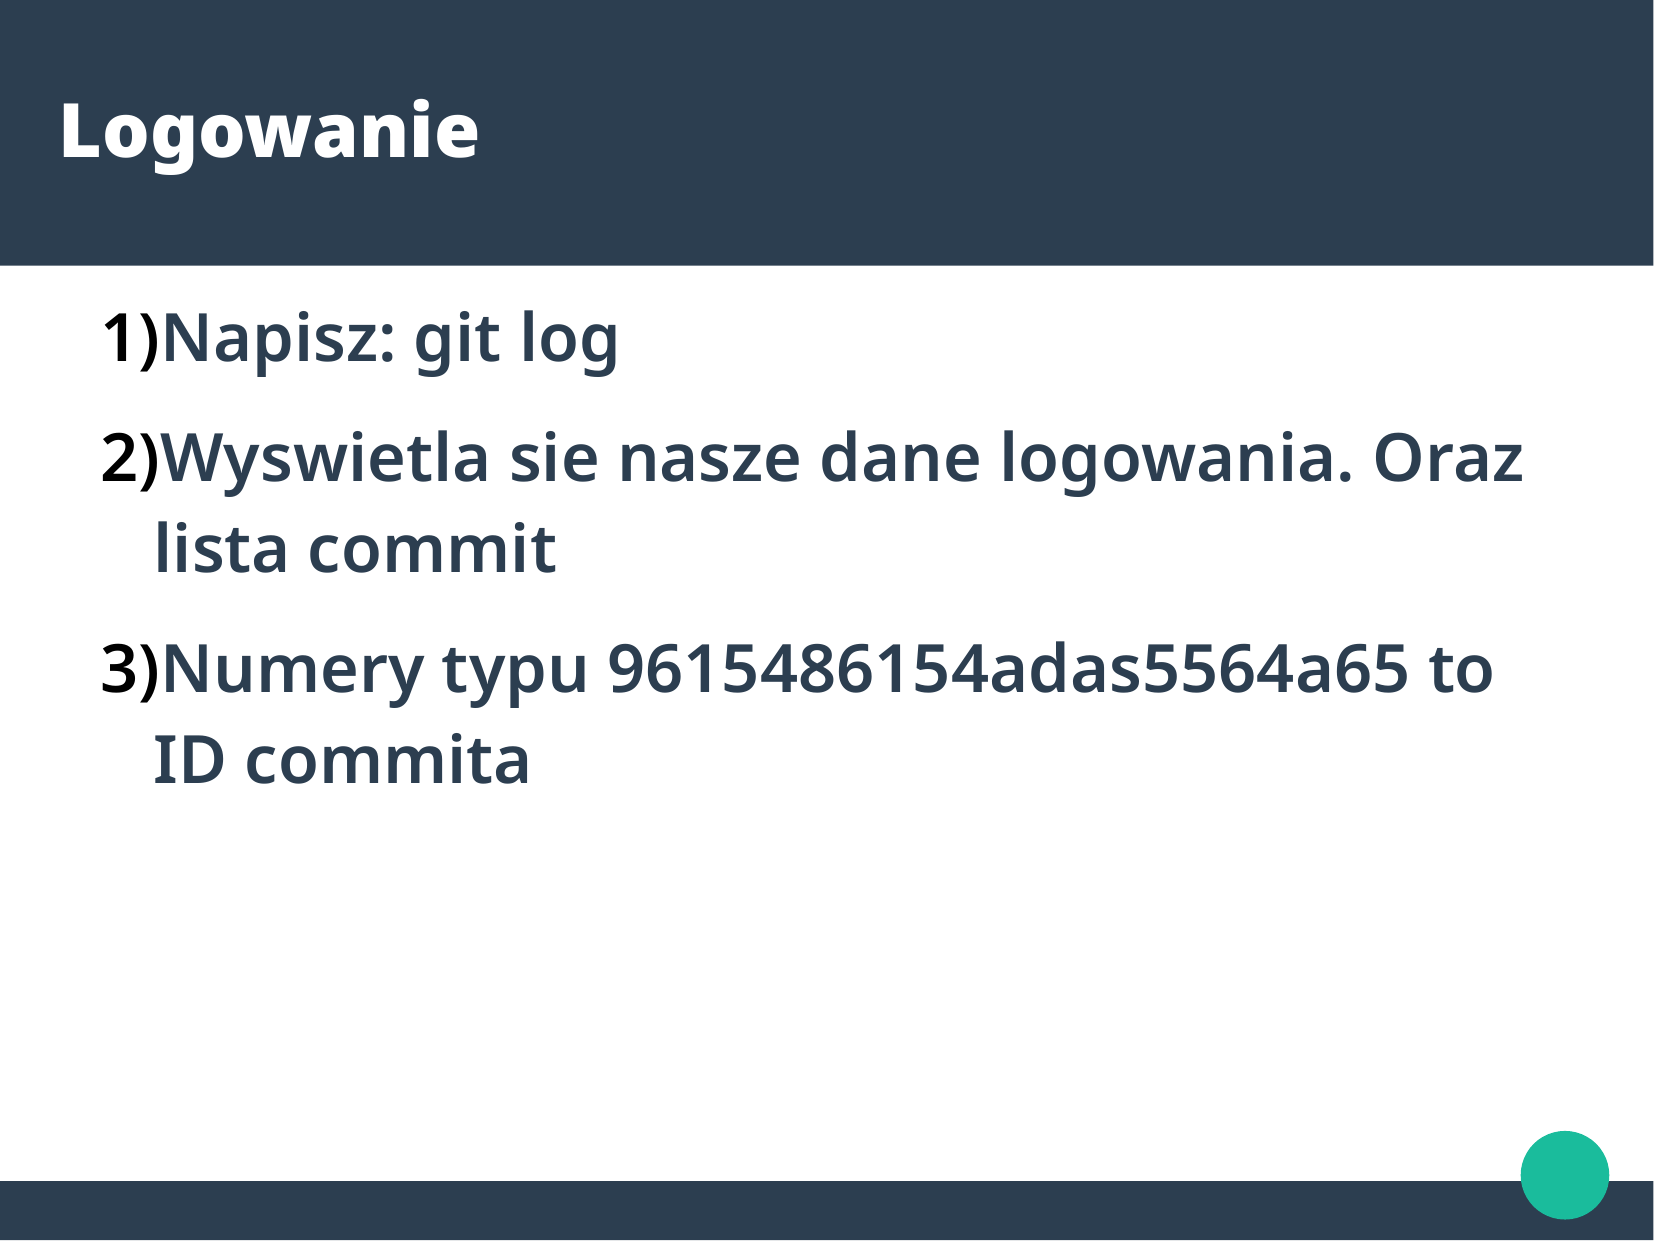

# Logowanie
Napisz: git log
Wyswietla sie nasze dane logowania. Oraz lista commit
Numery typu 9615486154adas5564a65 to ID commita